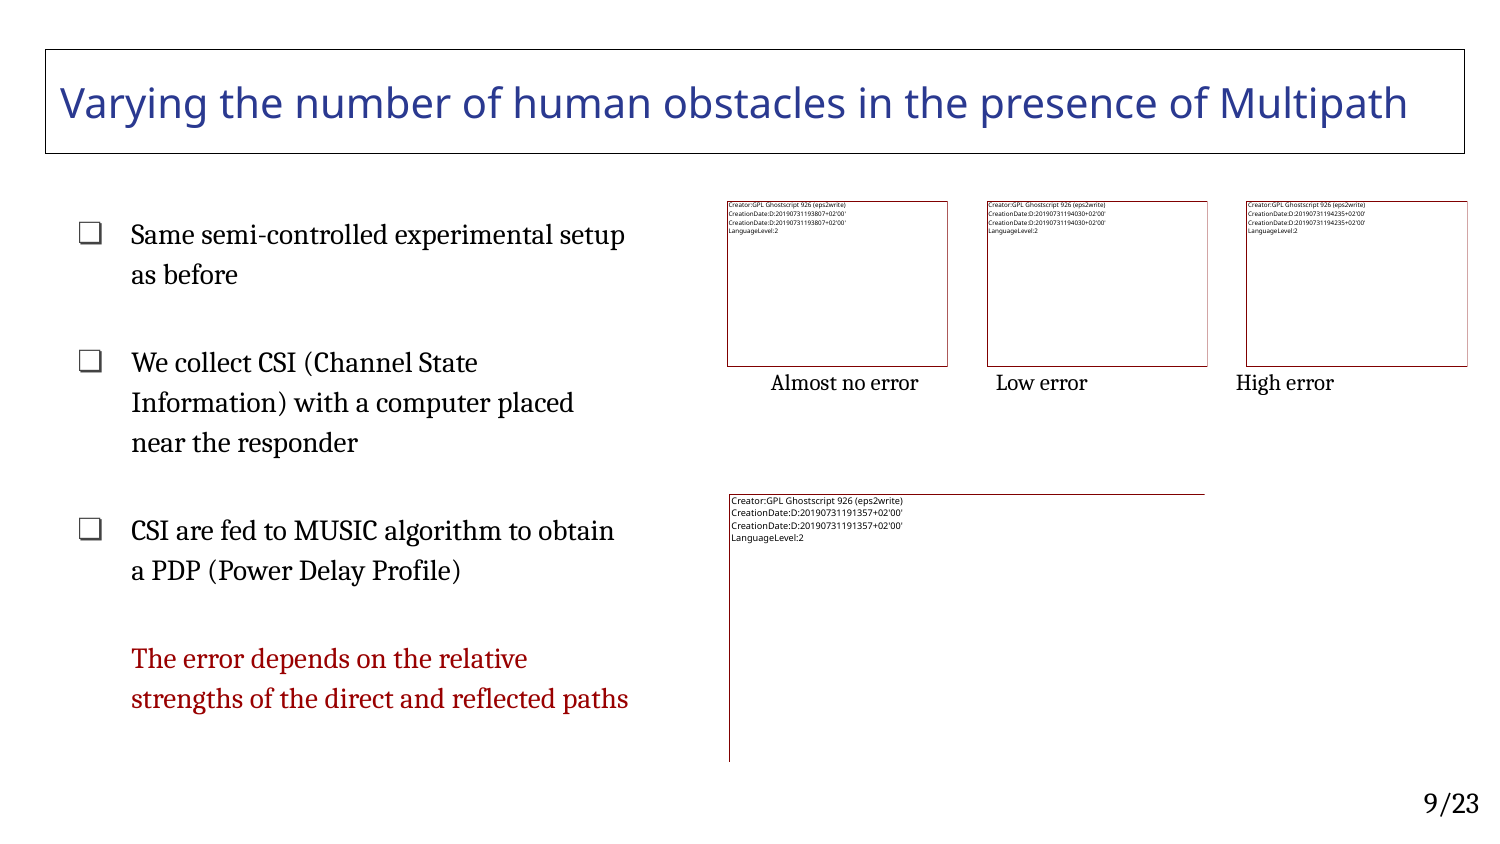

# Varying the number of human obstacles in the presence of Multipath
Company
Same semi-controlled experimental setup as before
We collect CSI (Channel State Information) with a computer placed near the responder
CSI are fed to MUSIC algorithm to obtain a PDP (Power Delay Profile)
The error depends on the relative strengths of the direct and reflected paths
Almost no error		Low error		 High error